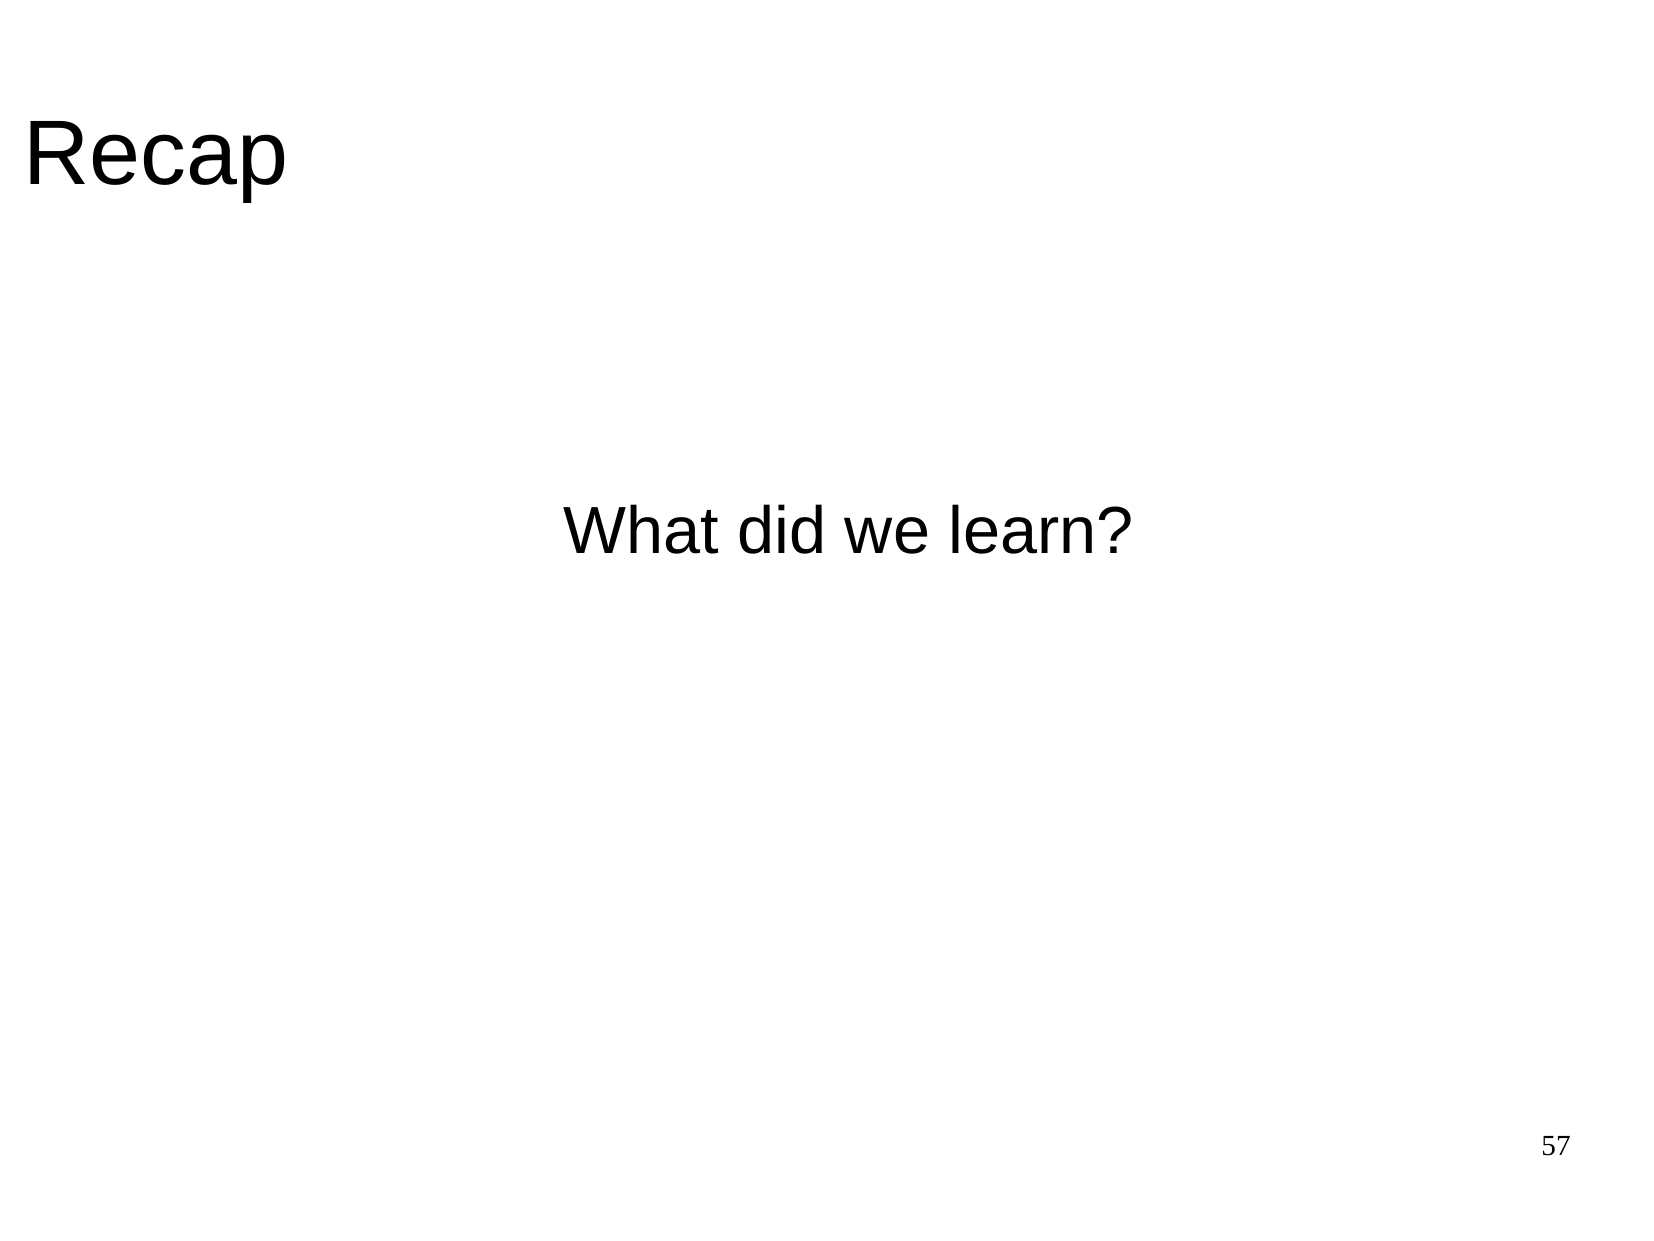

# Recap
What did we learn?
57